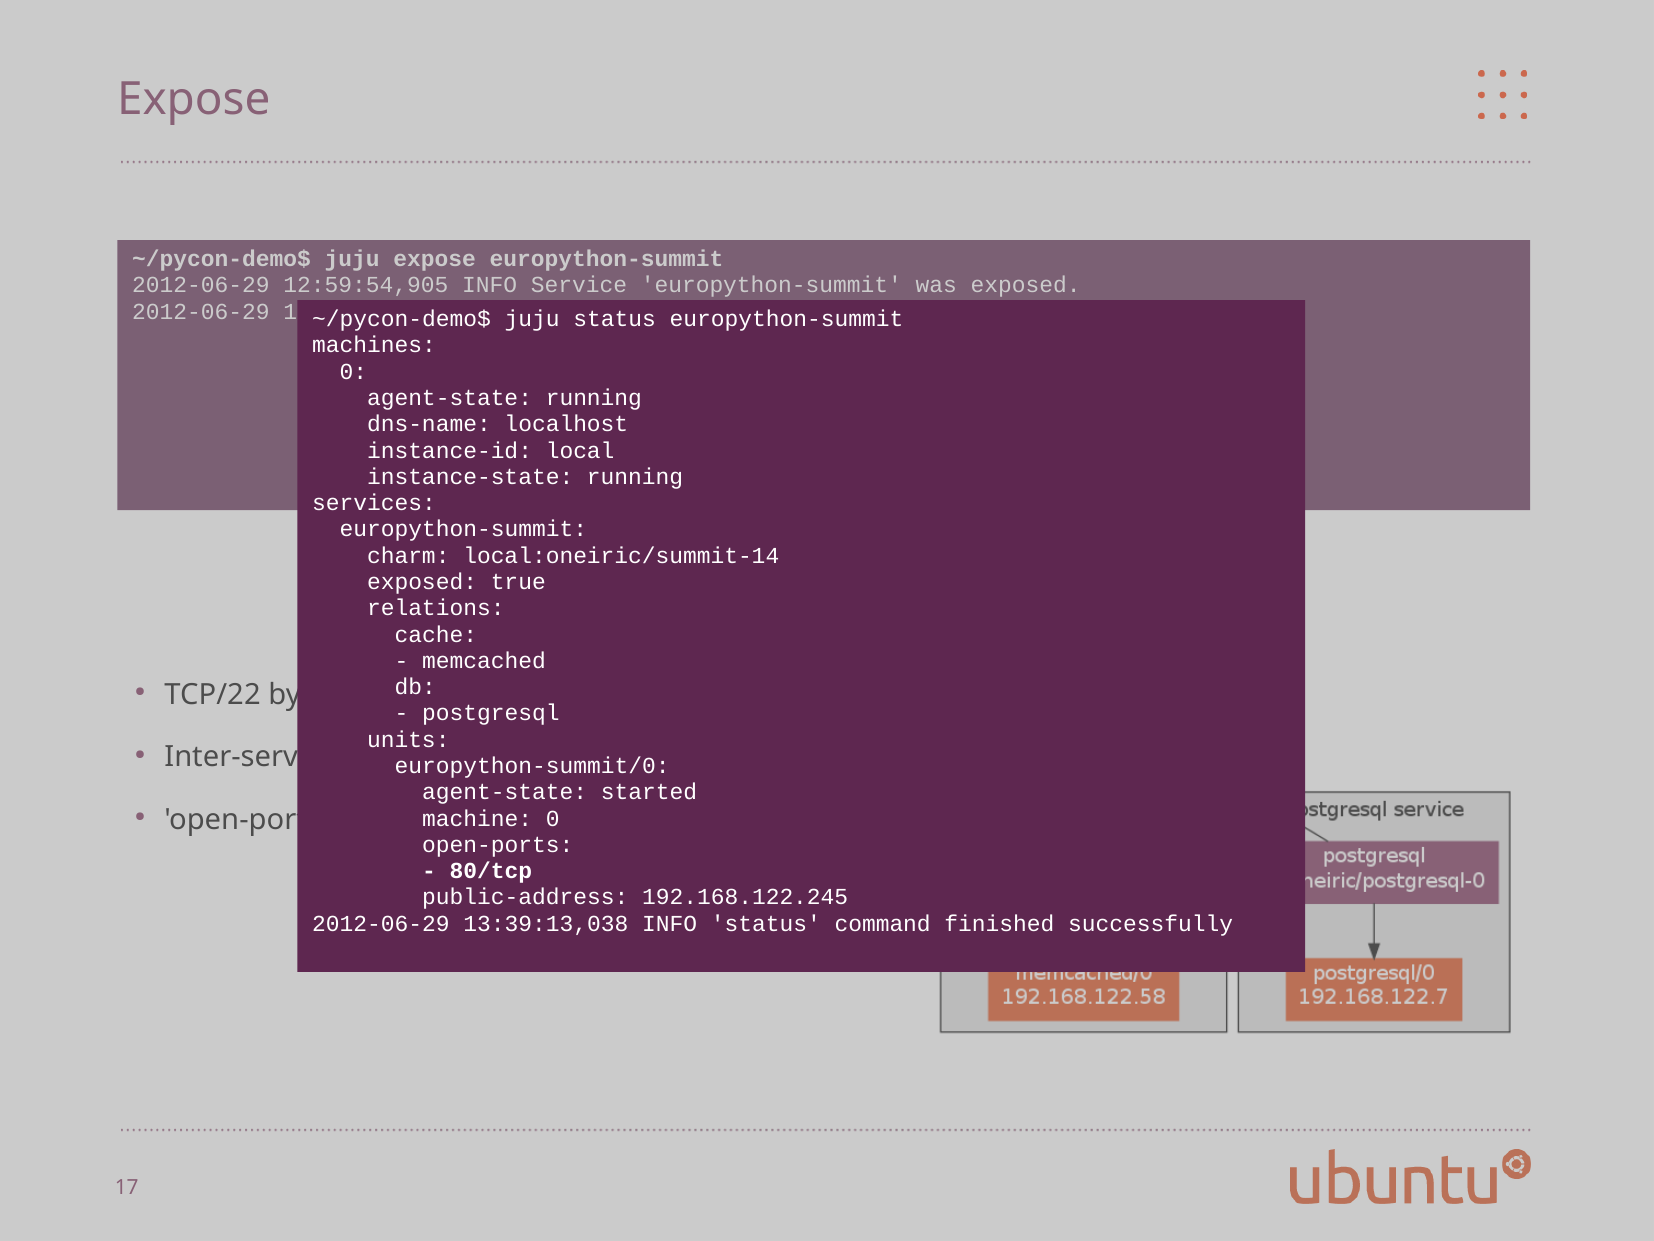

# Expose
~/pycon-demo$ juju expose europython-summit
2012-06-29 12:59:54,905 INFO Service 'europython-summit' was exposed.
2012-06-29 12:59:54,905 INFO 'expose' command finished successfully
~/pycon-demo$ juju status europython-summit
machines:
 0:
 agent-state: running
 dns-name: localhost
 instance-id: local
 instance-state: running
services:
 europython-summit:
 charm: local:oneiric/summit-14
 exposed: true
 relations:
 cache:
 - memcached
 db:
 - postgresql
 units:
 europython-summit/0:
 agent-state: started
 machine: 0
 open-ports:
 - 80/tcp
 public-address: 192.168.122.245
2012-06-29 13:39:13,038 INFO 'status' command finished successfully
TCP/22 by default
Inter-service Configuration
'open-port'